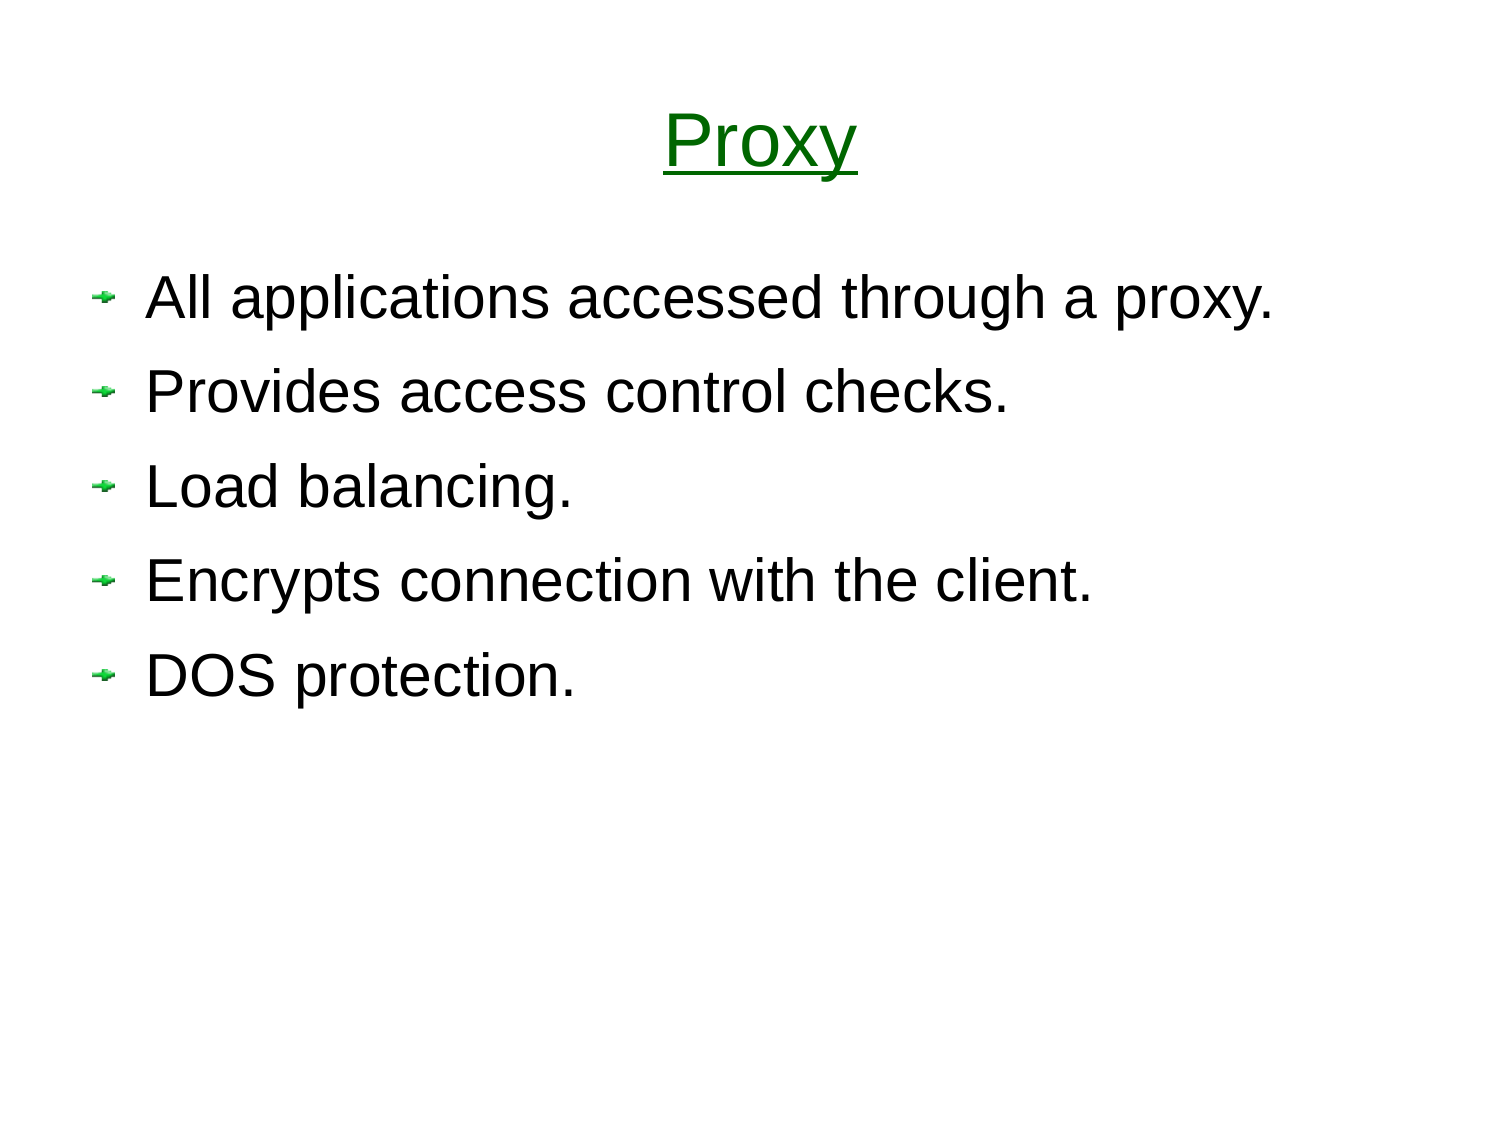

# Proxy
All applications accessed through a proxy.
Provides access control checks.
Load balancing.
Encrypts connection with the client.
DOS protection.